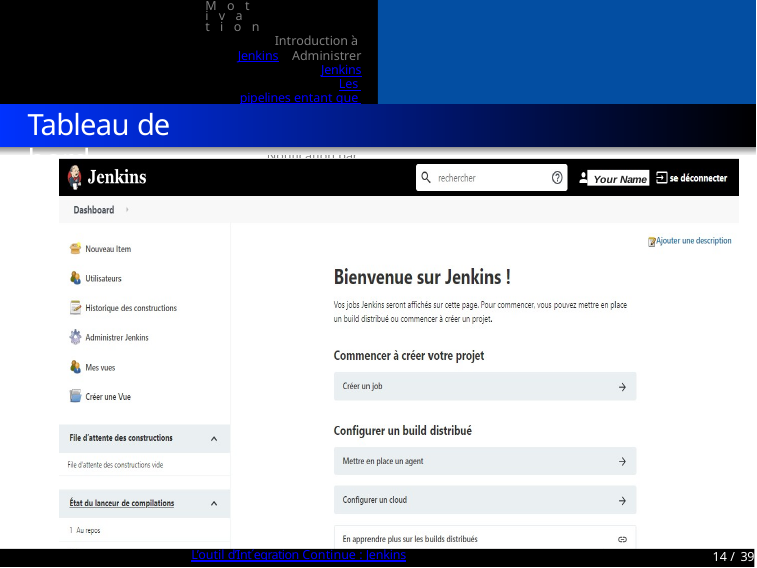

Motivation Introduction `a Jenkins Administrer Jenkins
Les pipelines entant que Code
Jenkins Webhook Notification par mail
Tableau de bord
Your Name
L’outil d’Int´egration Continue : Jenkins
14 / 39